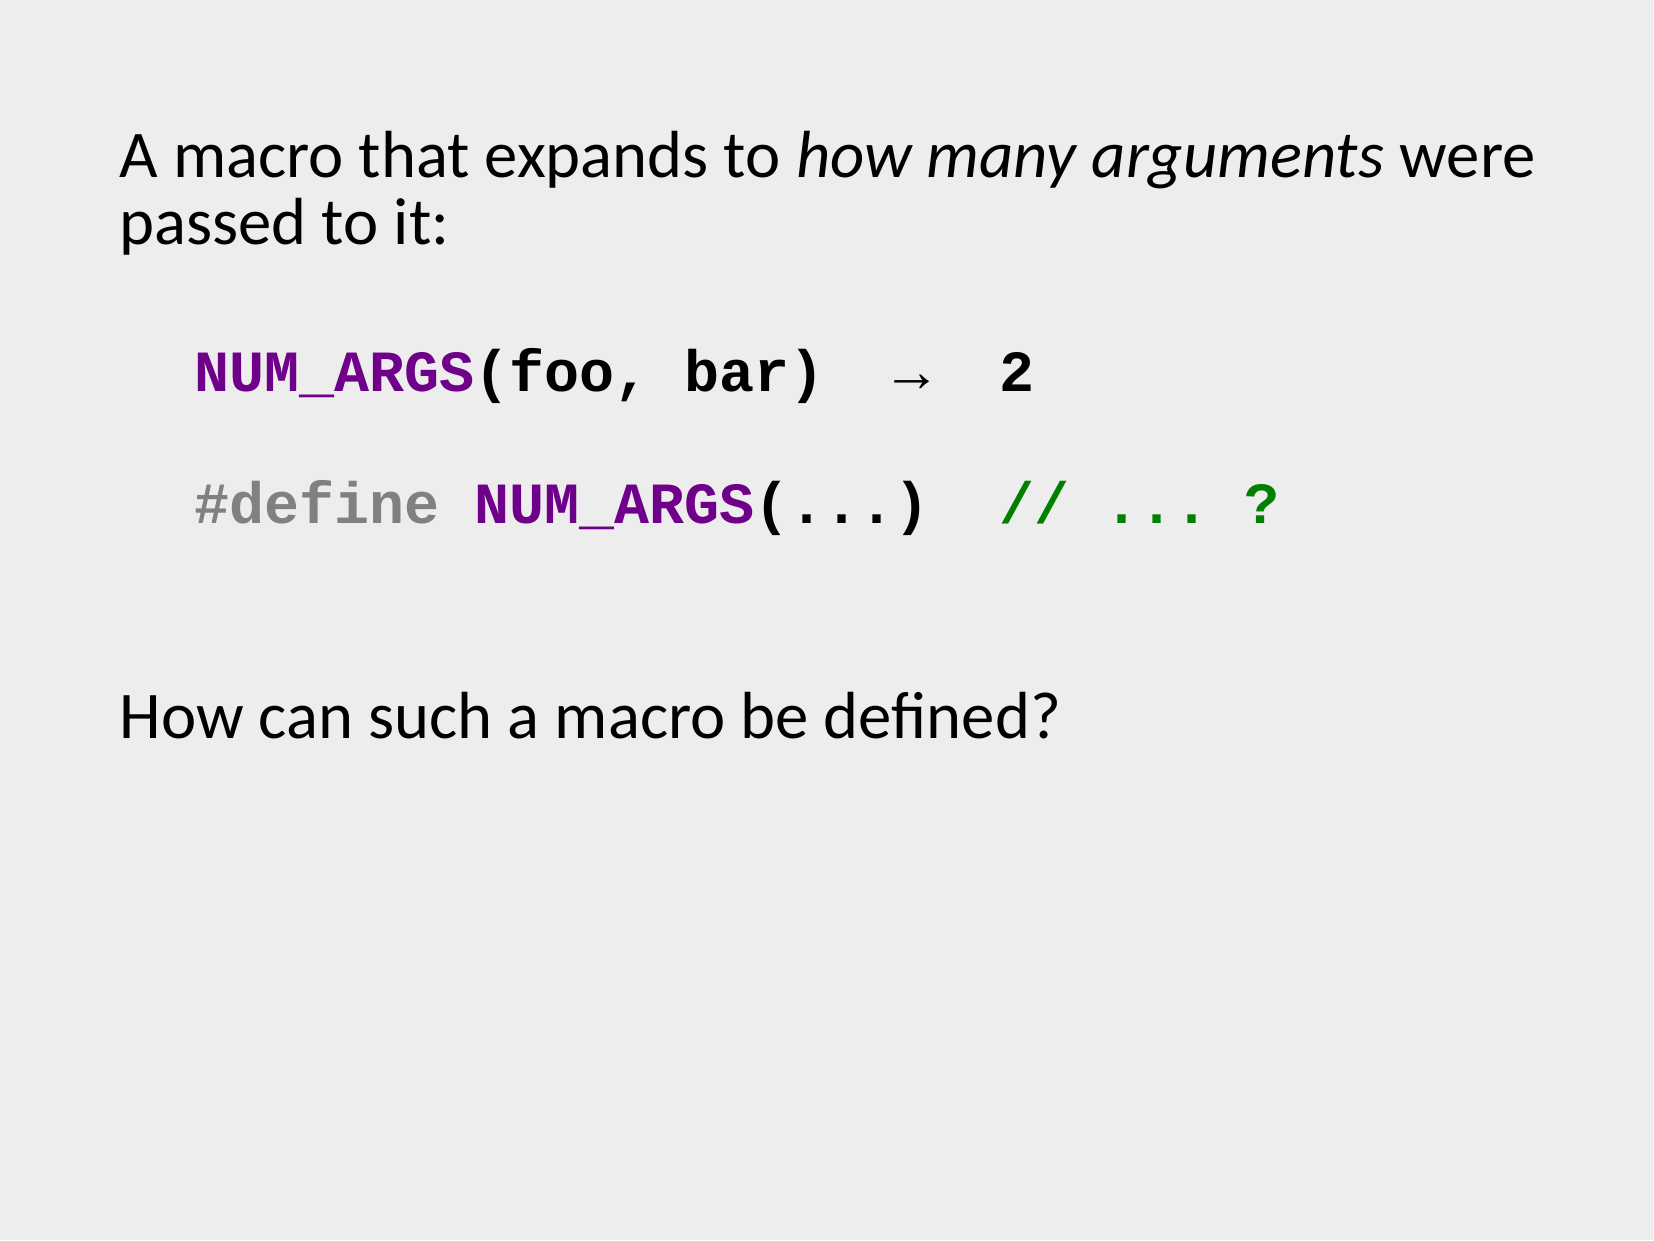

A macro that expands to how many arguments were passed to it:
NUM_ARGS(foo, bar) → 2
#define NUM_ARGS(...) // ... ?
How can such a macro be defined?